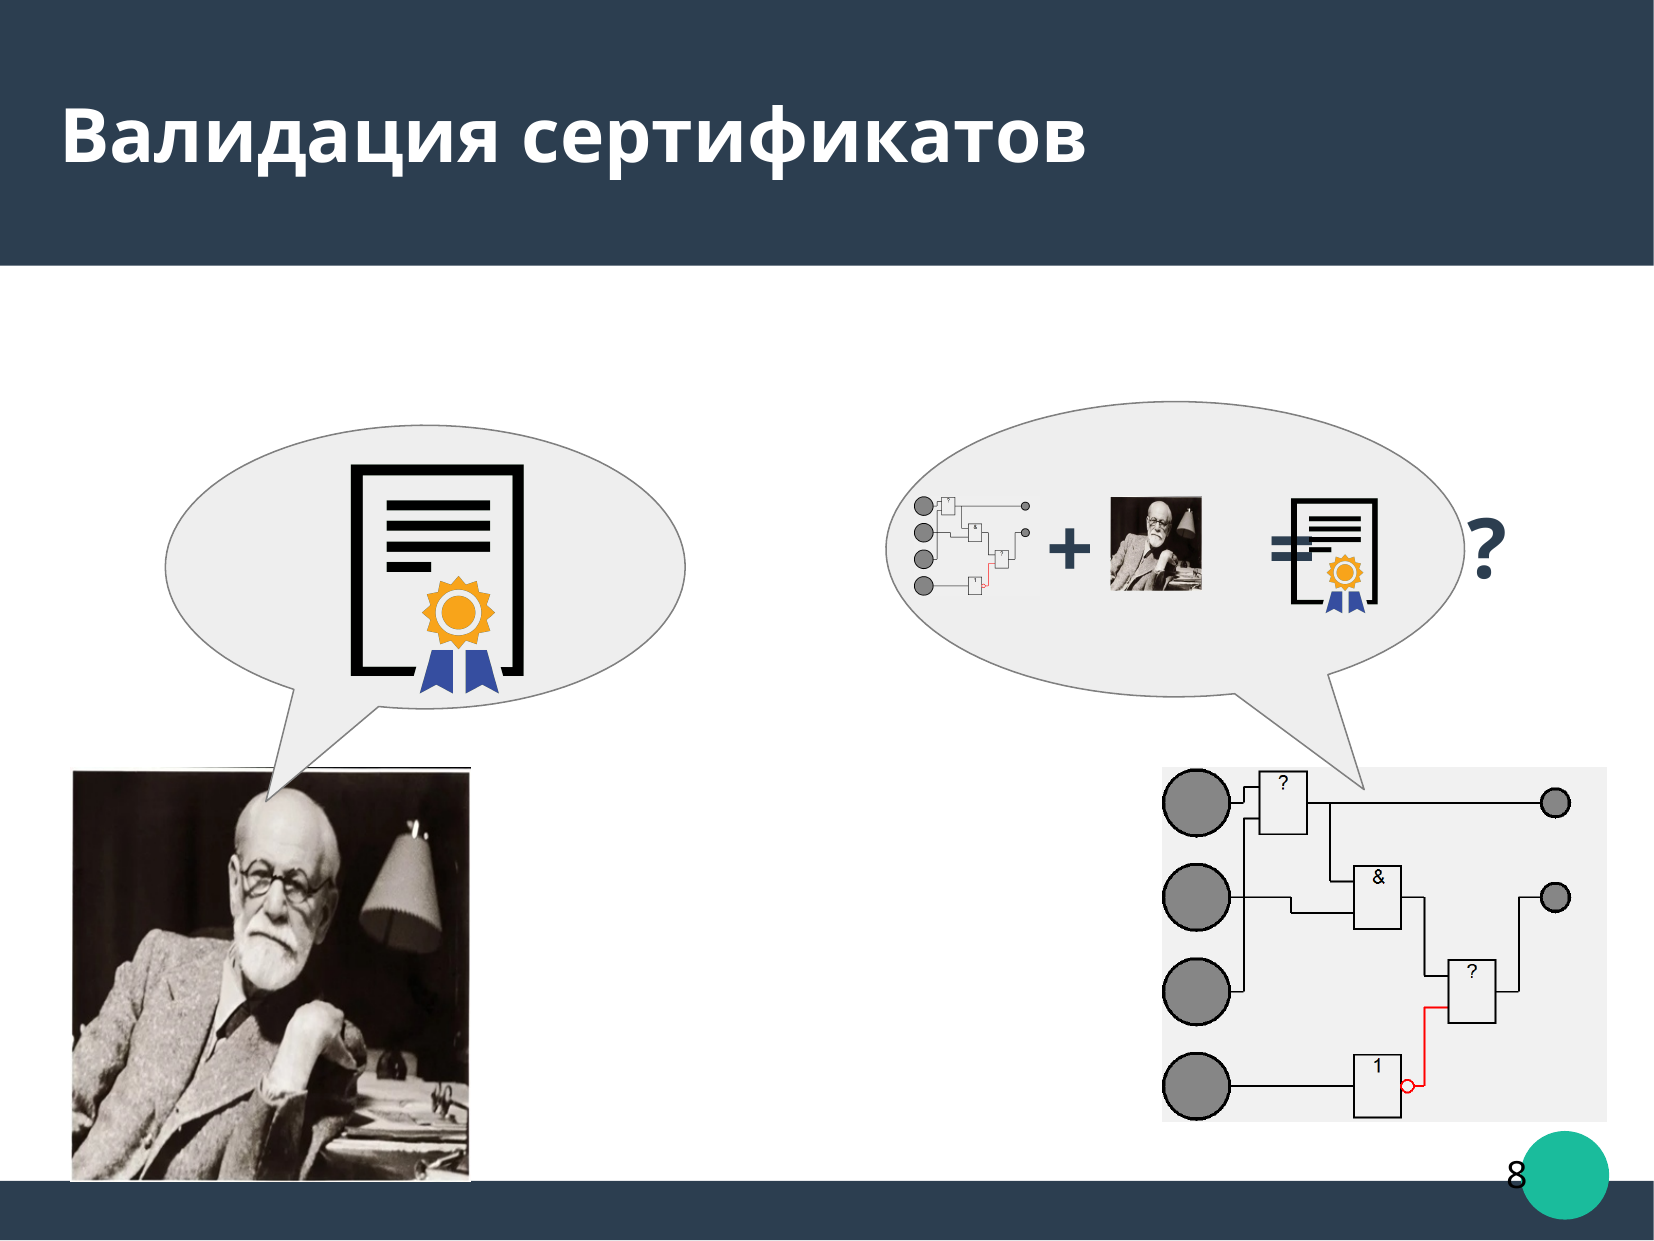

# Валидация сертификатов
+ = ?
8